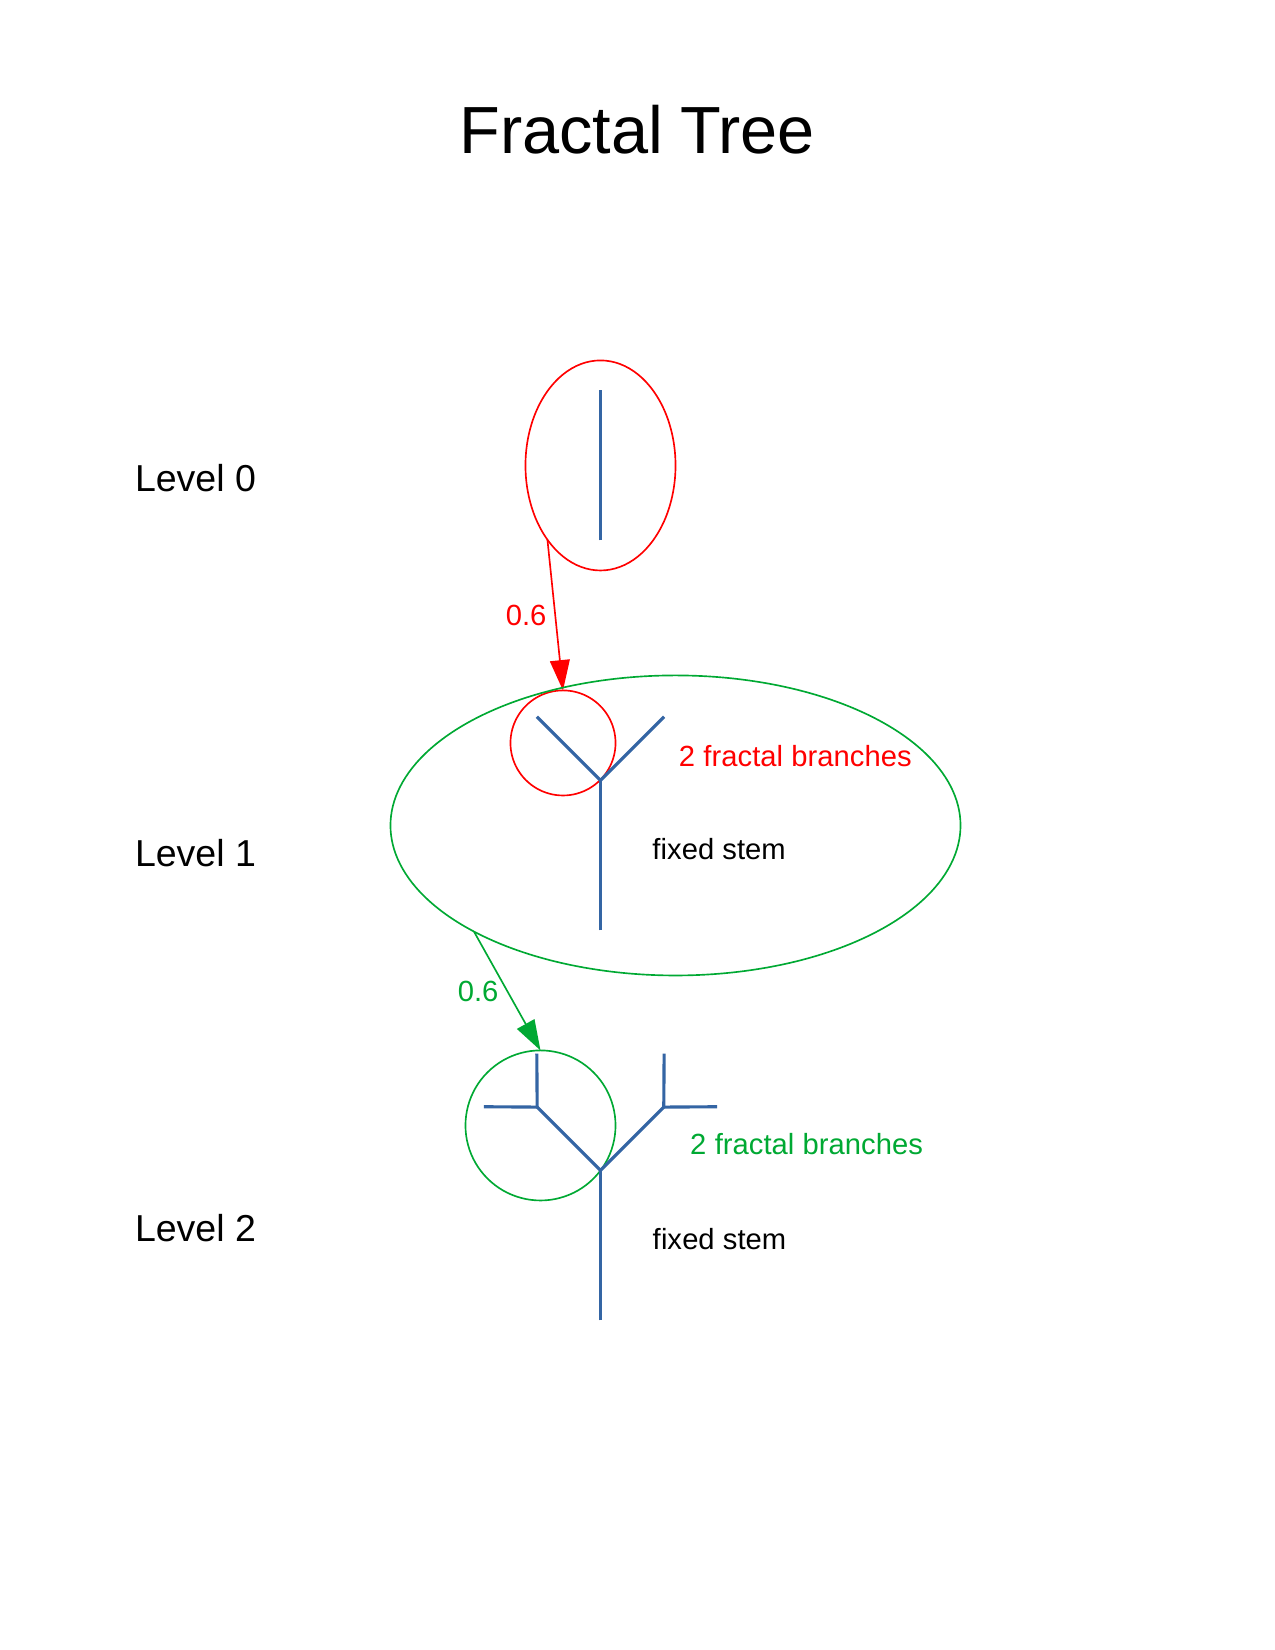

# Fractal Tree
Level 0
2 fractal branches
Level 1
fixed stem
2 fractal branches
Level 2
fixed stem